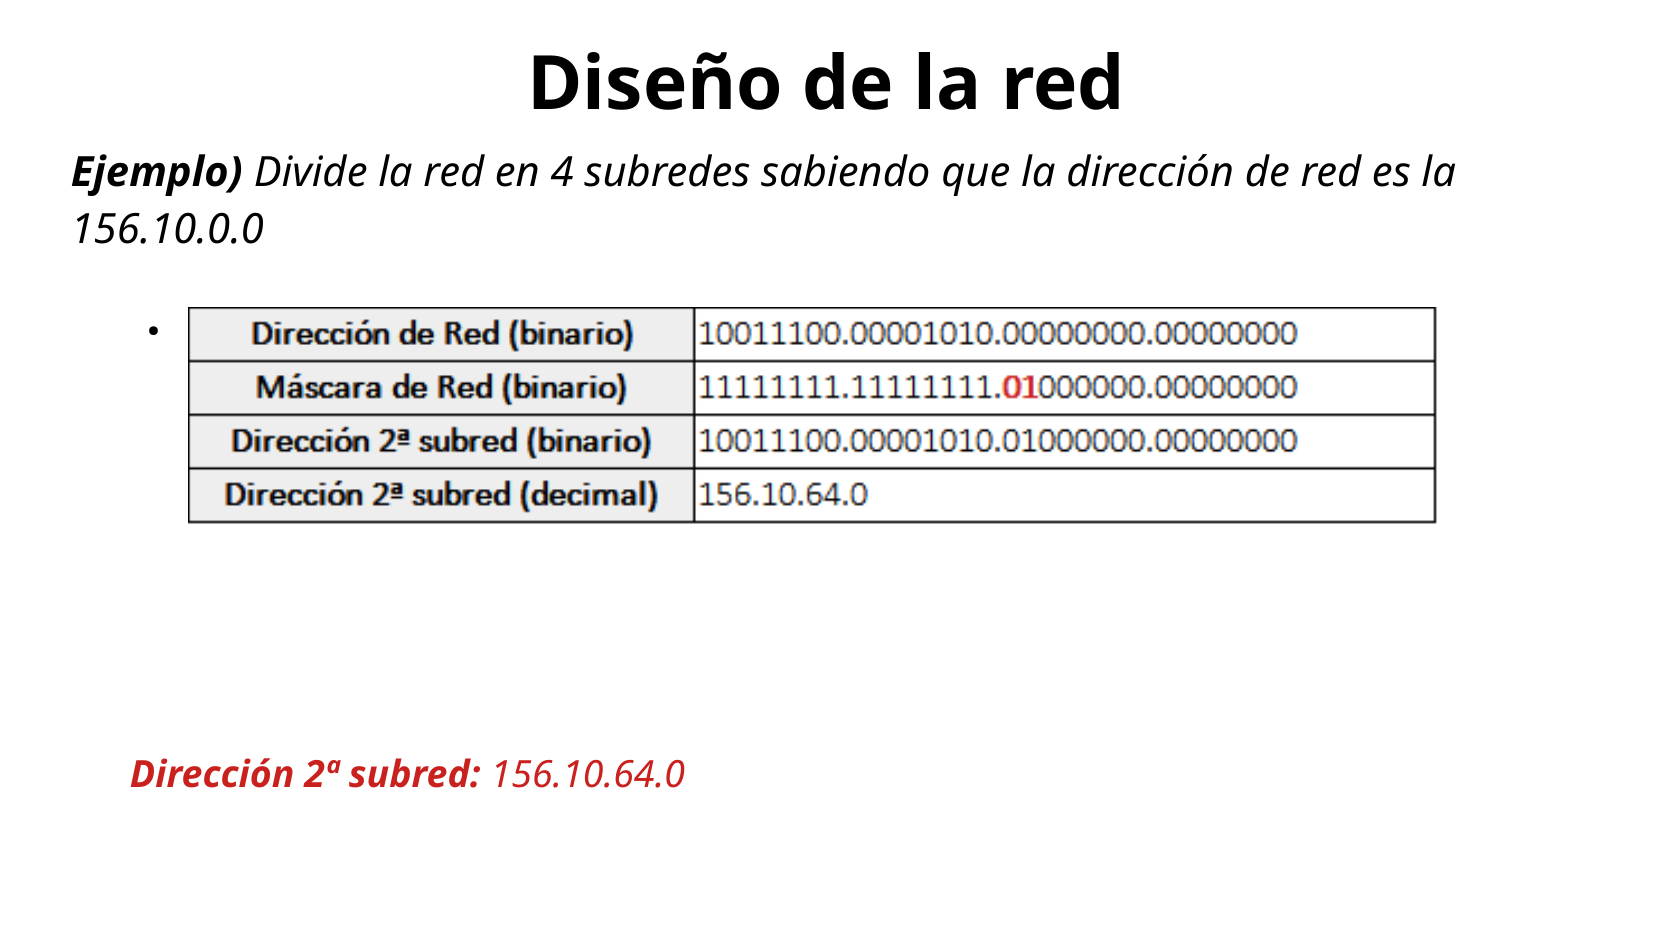

# Diseño de la red
Ejemplo) Divide la red en 4 subredes sabiendo que la dirección de red es la 156.10.0.0
Calculo de la 2ª subred
Dirección 2ª subred: 156.10.64.0